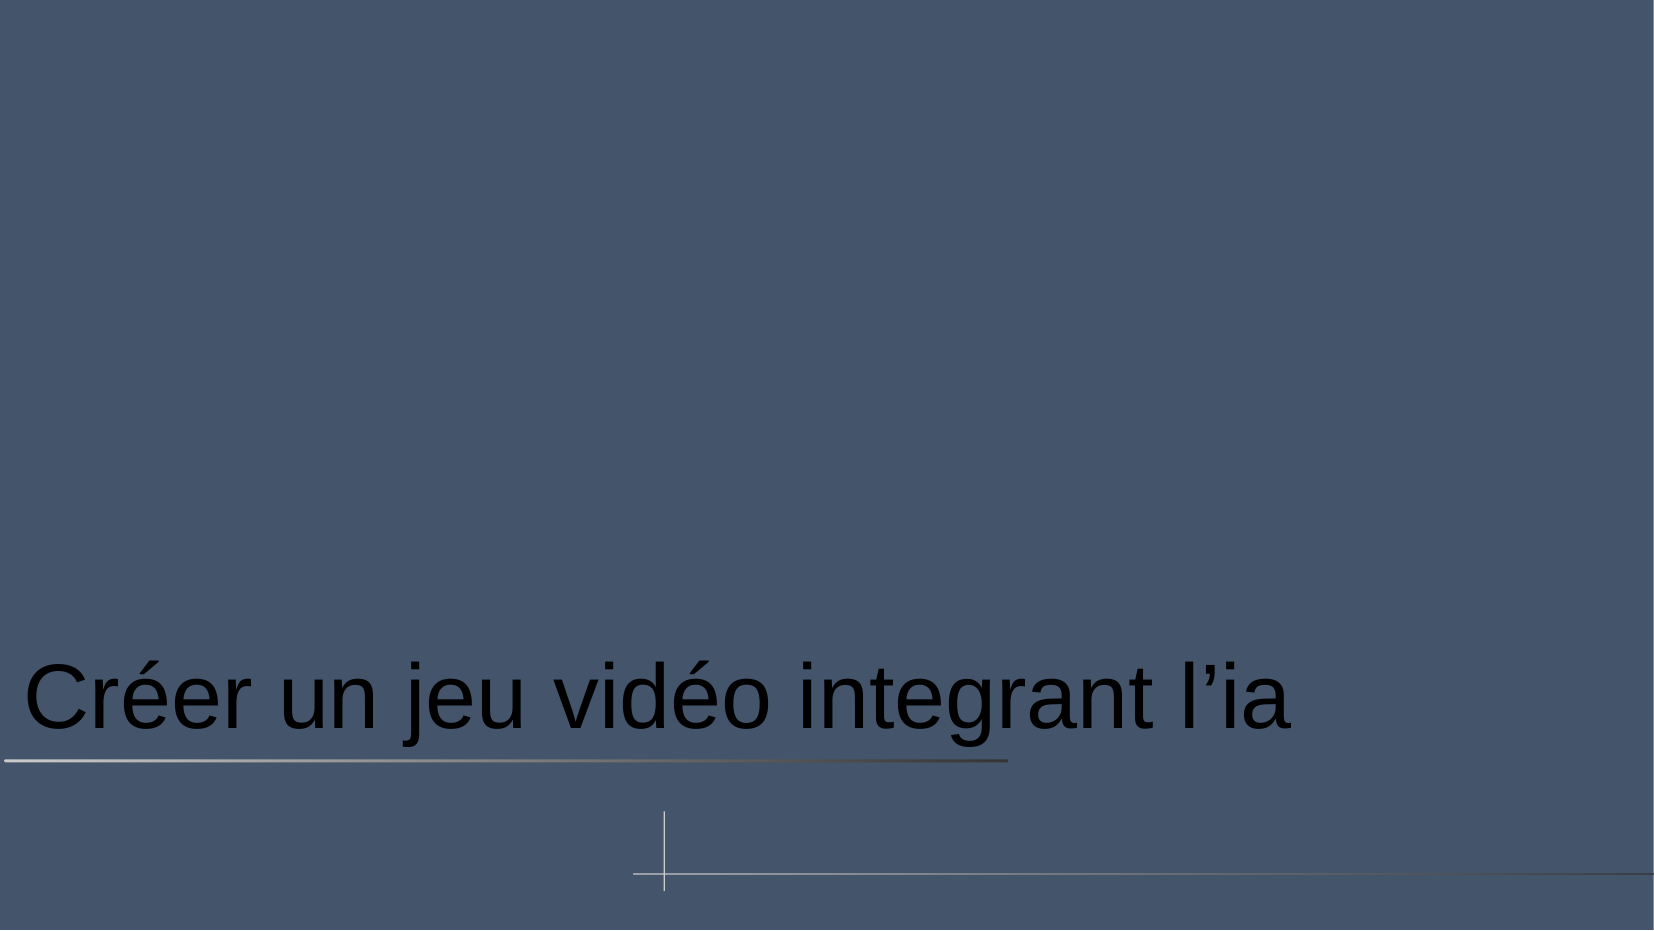

# Créer un jeu vidéo integrant l’ia